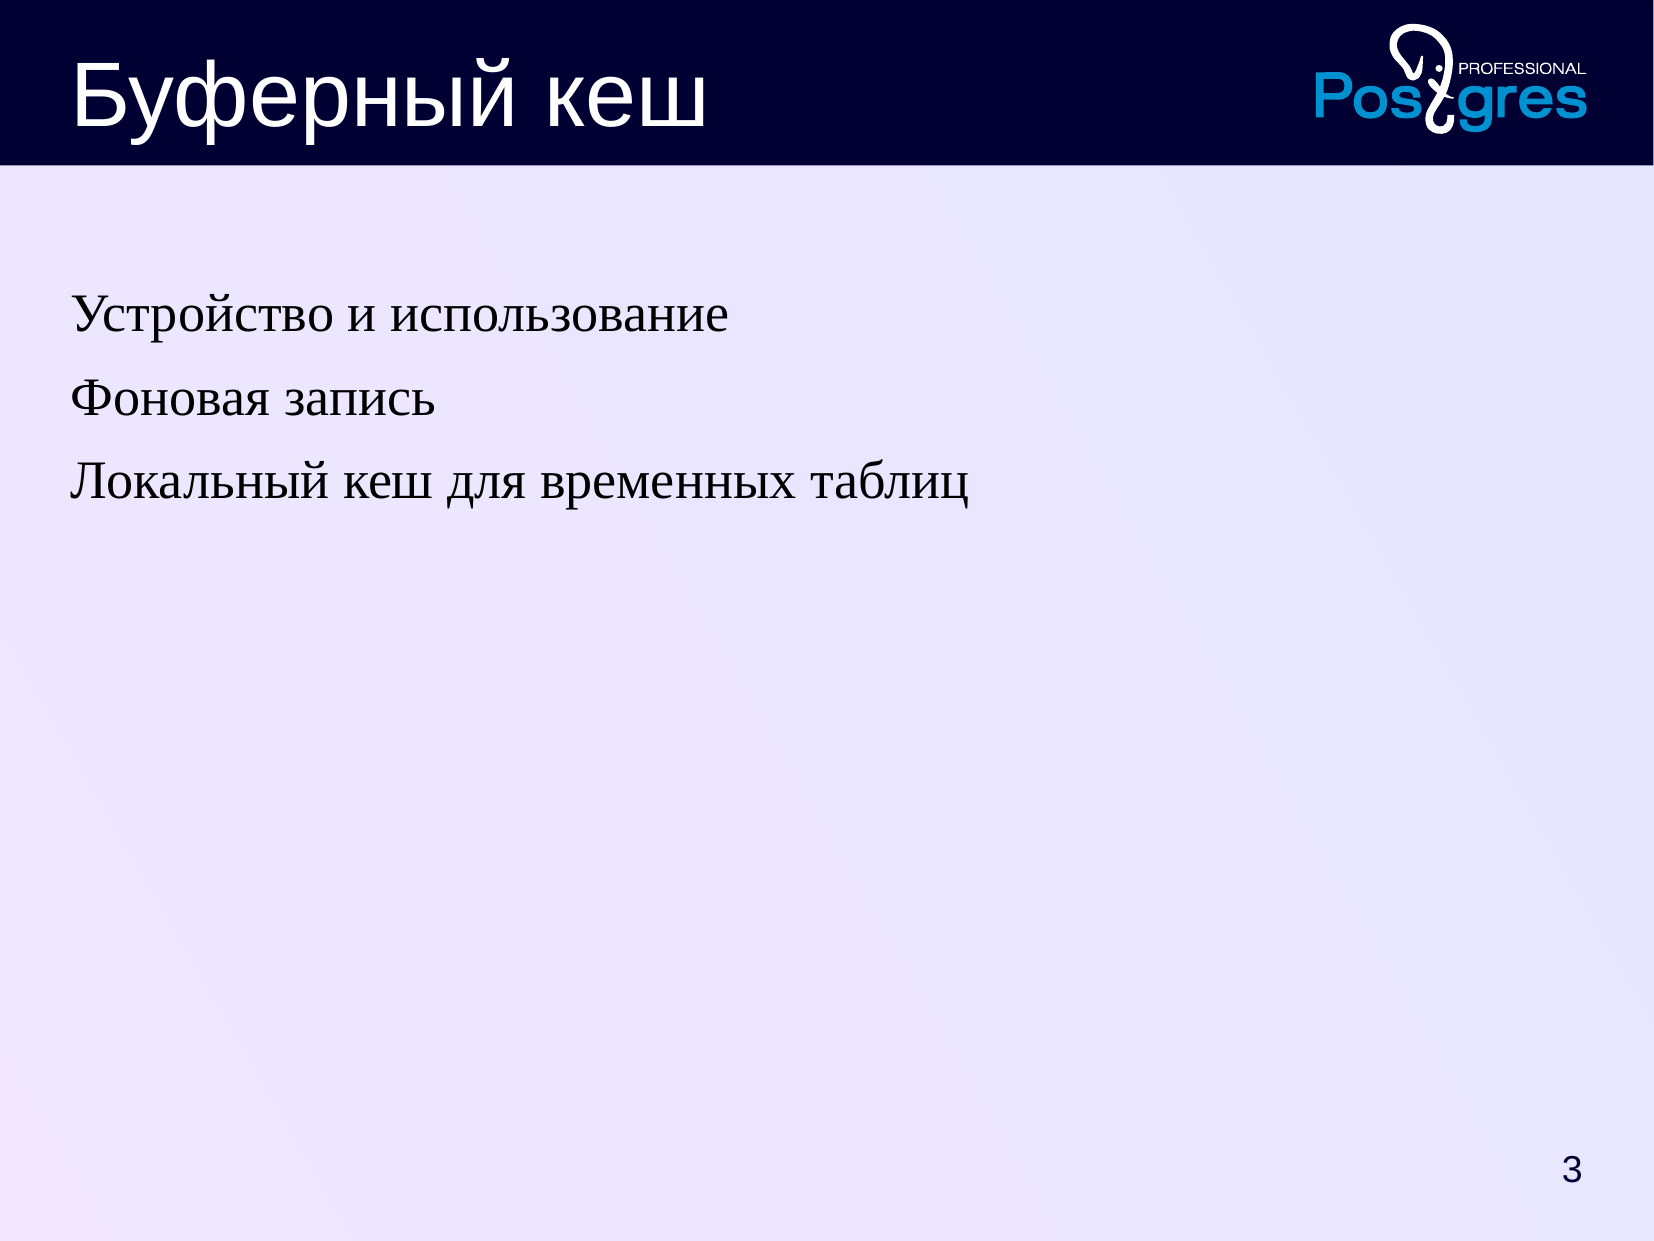

# Буферный кеш
Устройство и использование
Фоновая запись
Локальный кеш для временных таблиц